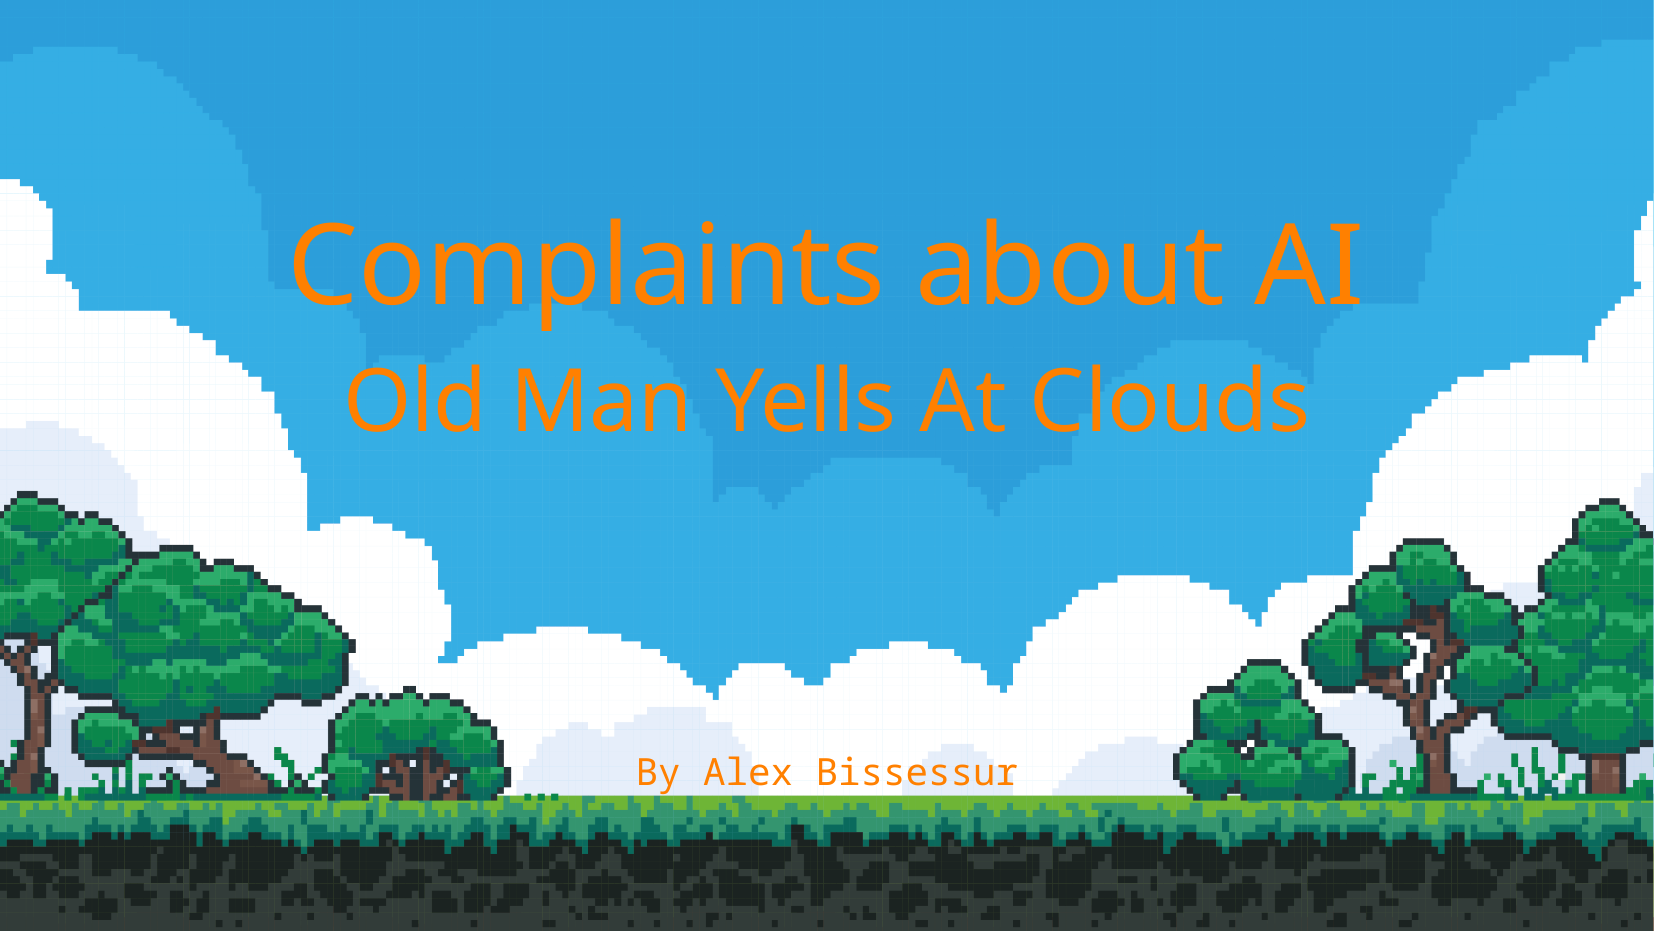

Complaints about AI
Old Man Yells At Clouds
By Alex Bissessur